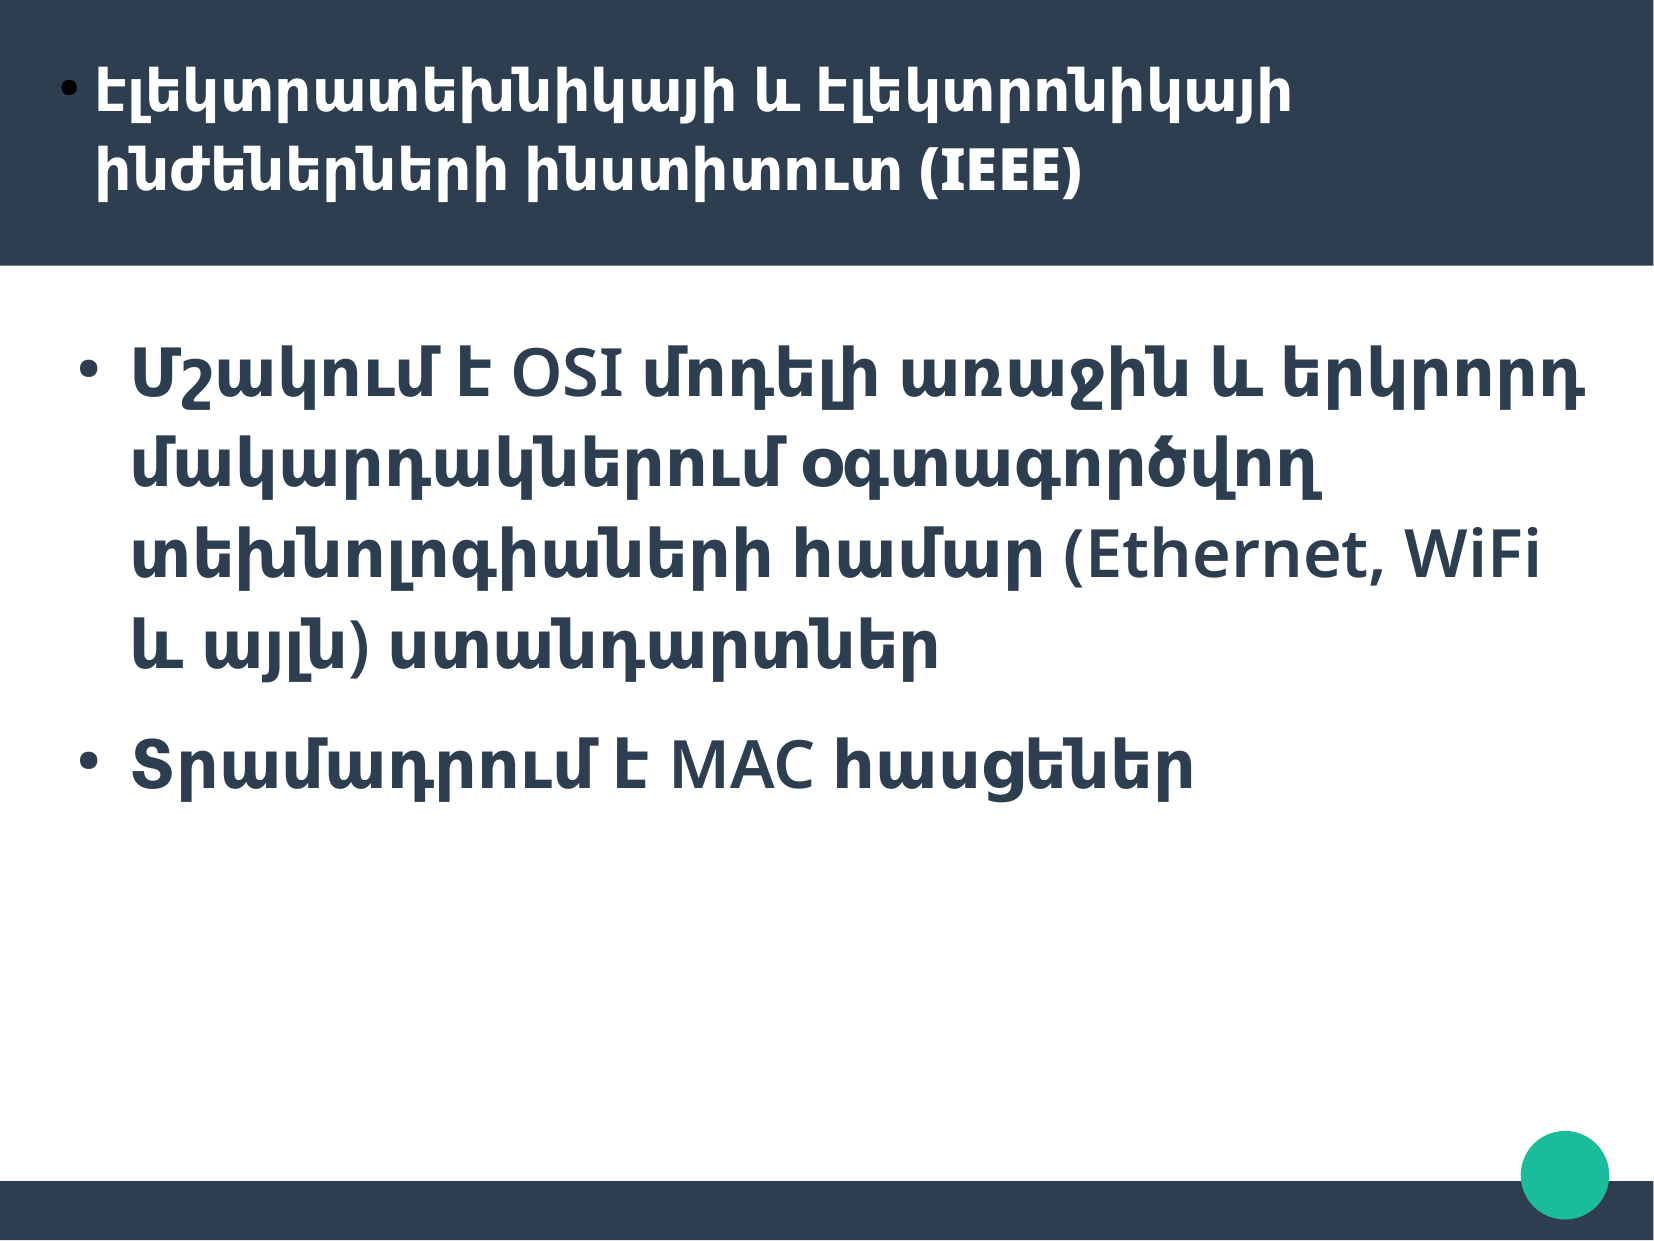

# էլեկտրատեխնիկայի և էլեկտրոնիկայի ինժեներների ինստիտուտ (IEEE)
Մշակում է OSI մոդելի առաջին և երկրորդ մակարդակներում օգտագործվող տեխնոլոգիաների համար (Ethernet, WiFi և այլն) ստանդարտներ
Տրամադրում է MAC հասցեներ